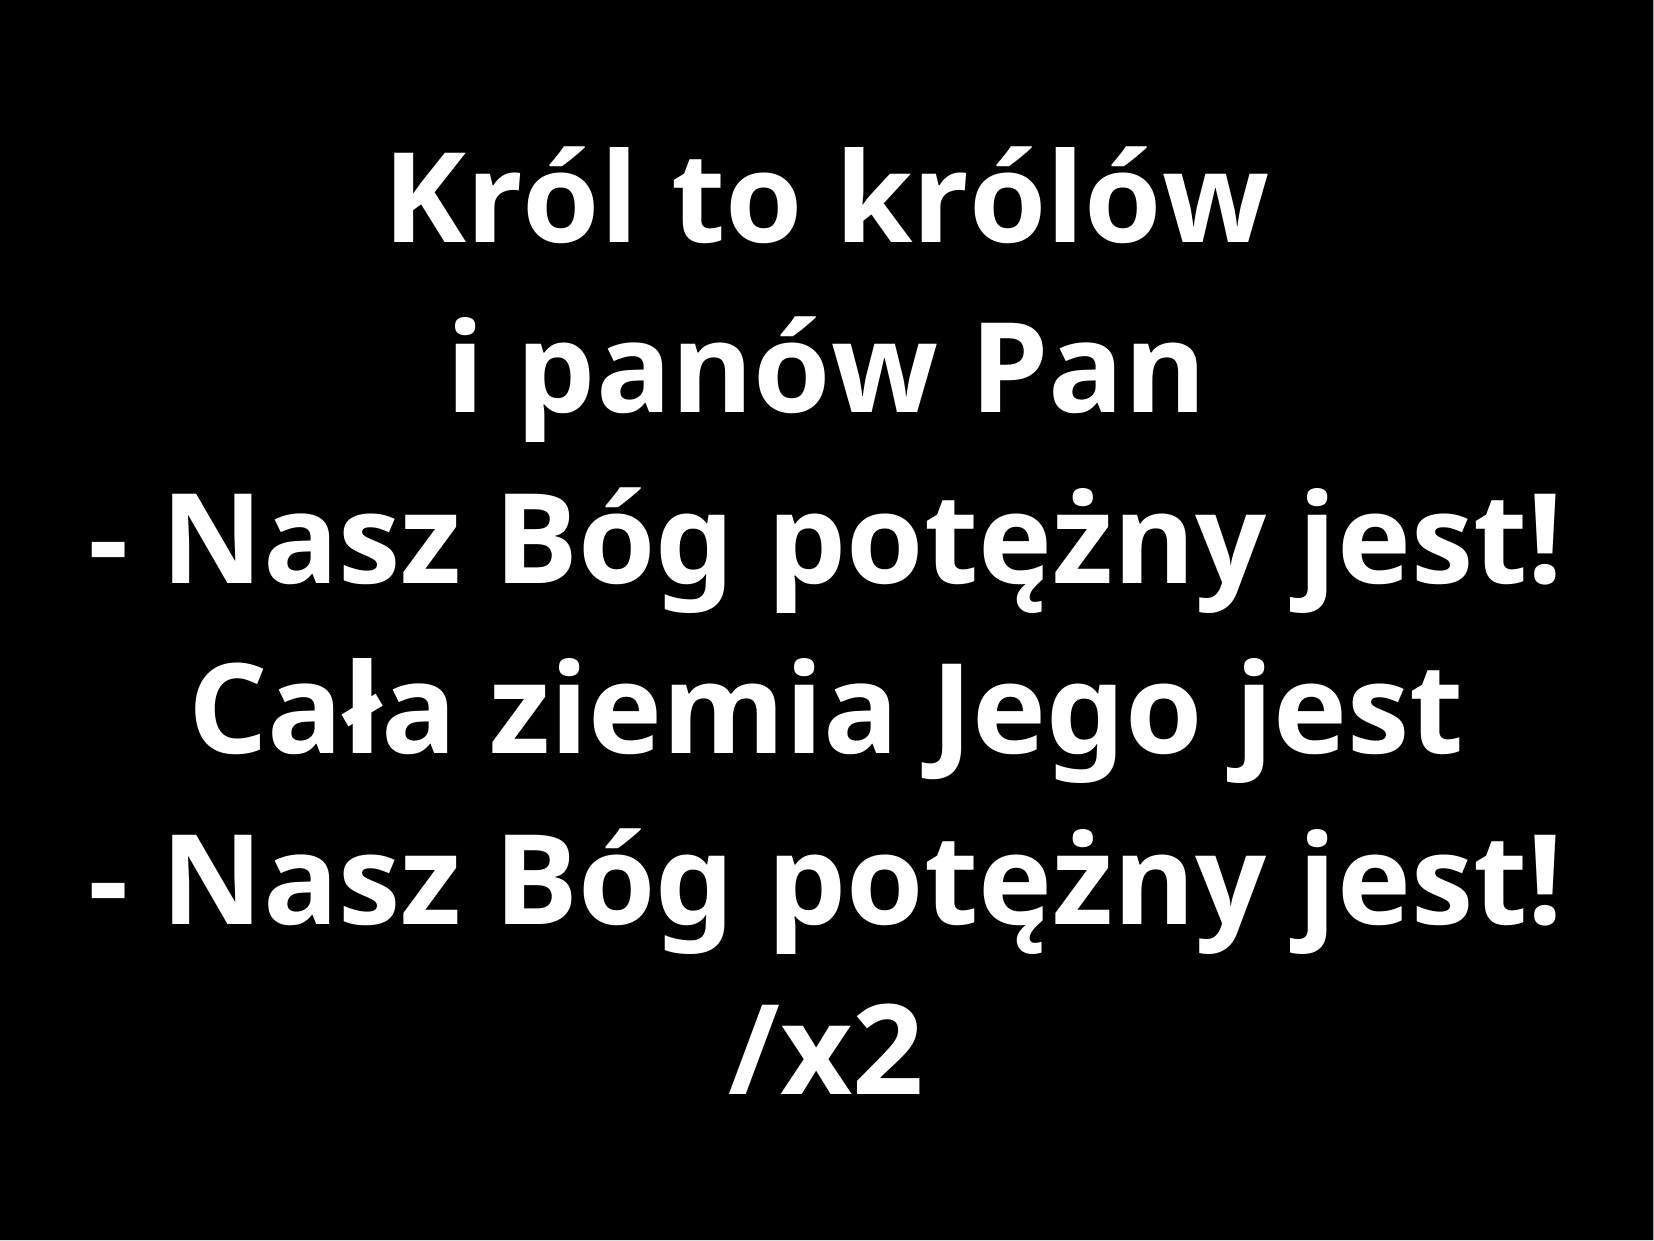

# Król to królów i panów Pan - Nasz Bóg potężny jest! Cała ziemia Jego jest - Nasz Bóg potężny jest! /x2